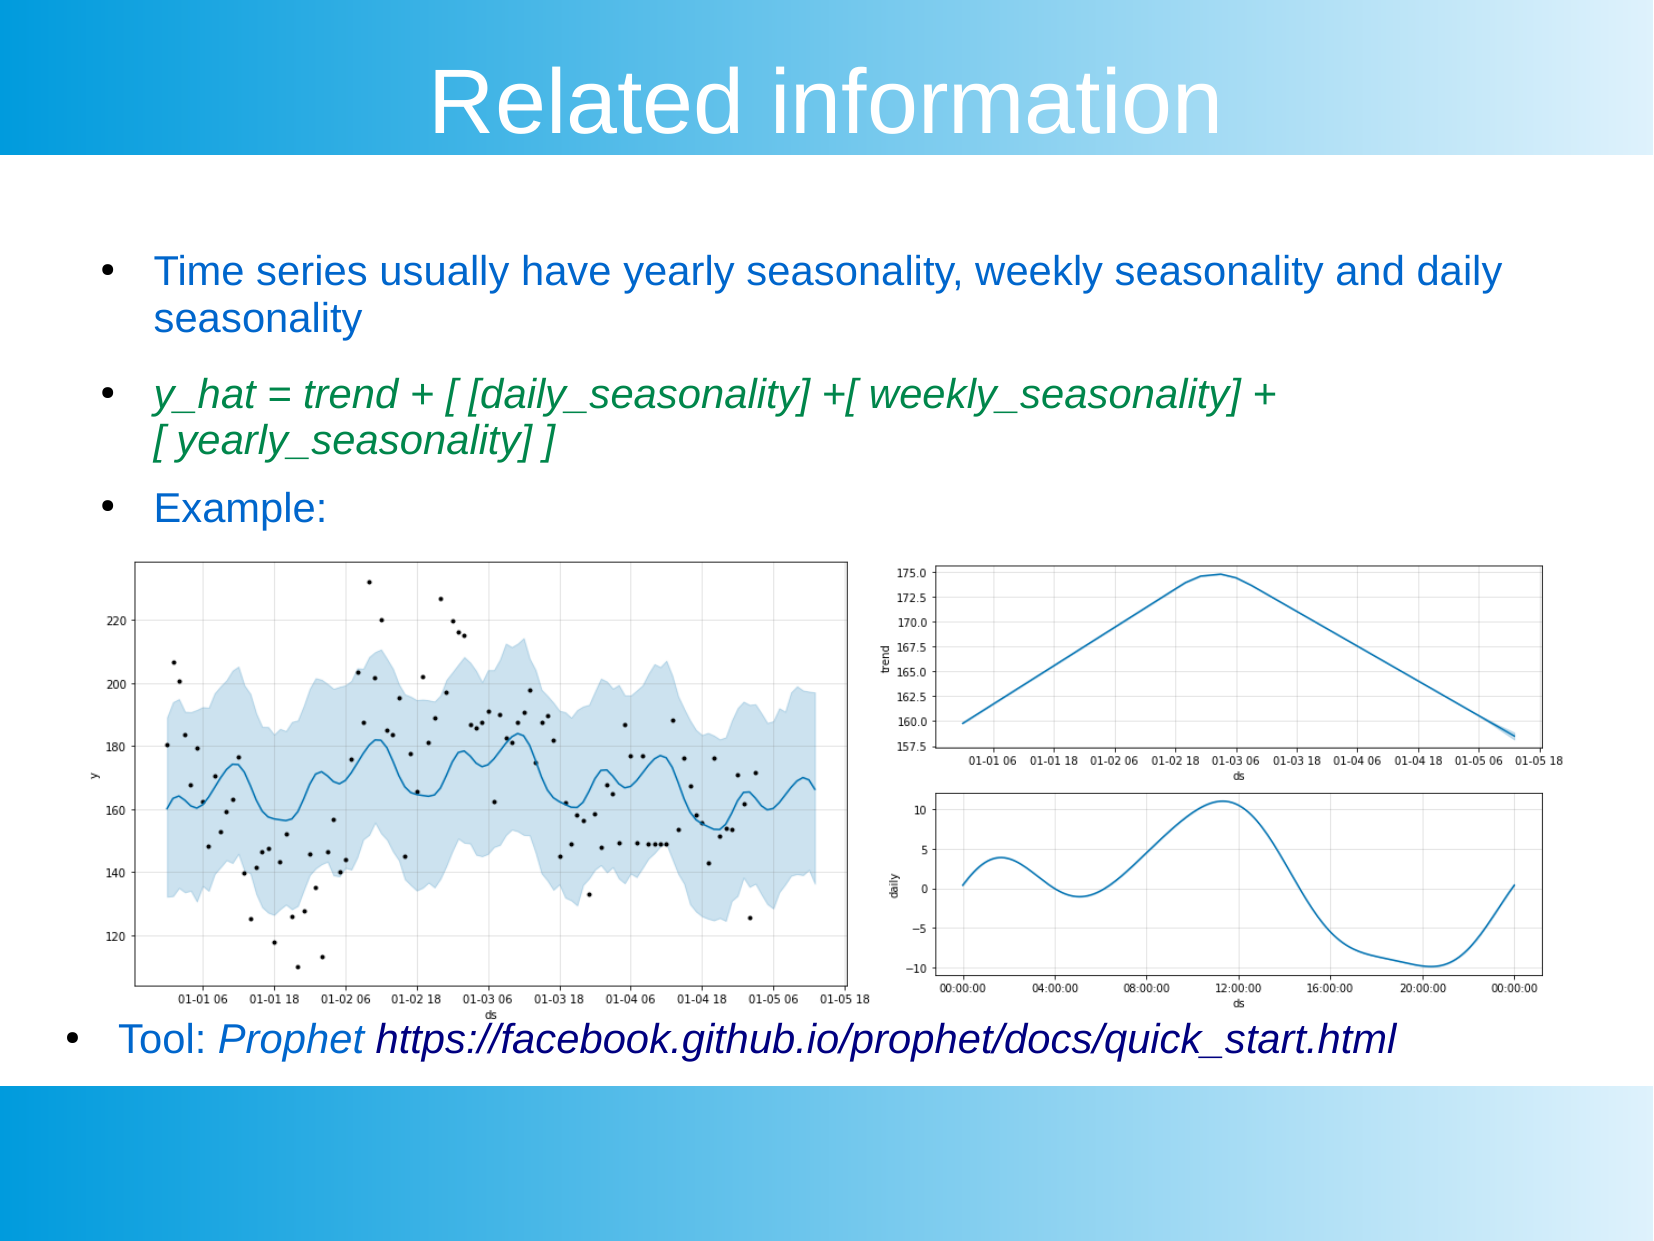

# Related information
Time series usually have yearly seasonality, weekly seasonality and daily seasonality
y_hat = trend + [ [daily_seasonality] +[ weekly_seasonality] +[ yearly_seasonality] ]
Example:
Tool: Prophet https://facebook.github.io/prophet/docs/quick_start.html